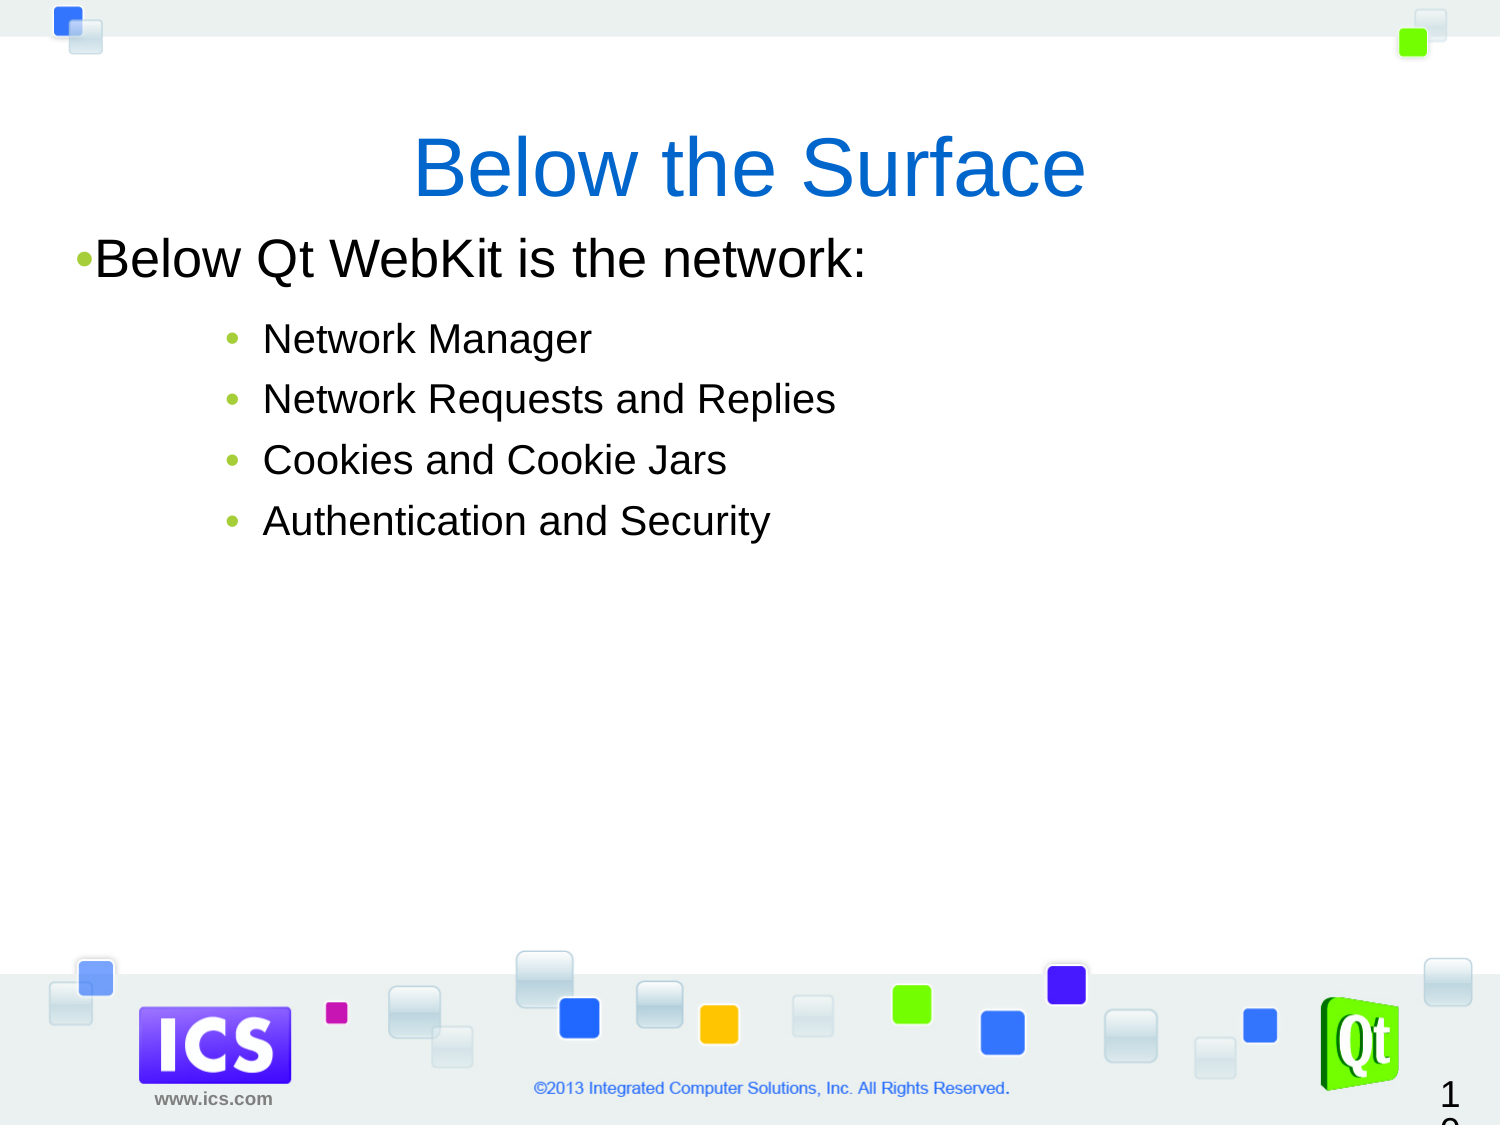

# Below the Surface
Below Qt WebKit is the network:
Network Manager
Network Requests and Replies
Cookies and Cookie Jars
Authentication and Security